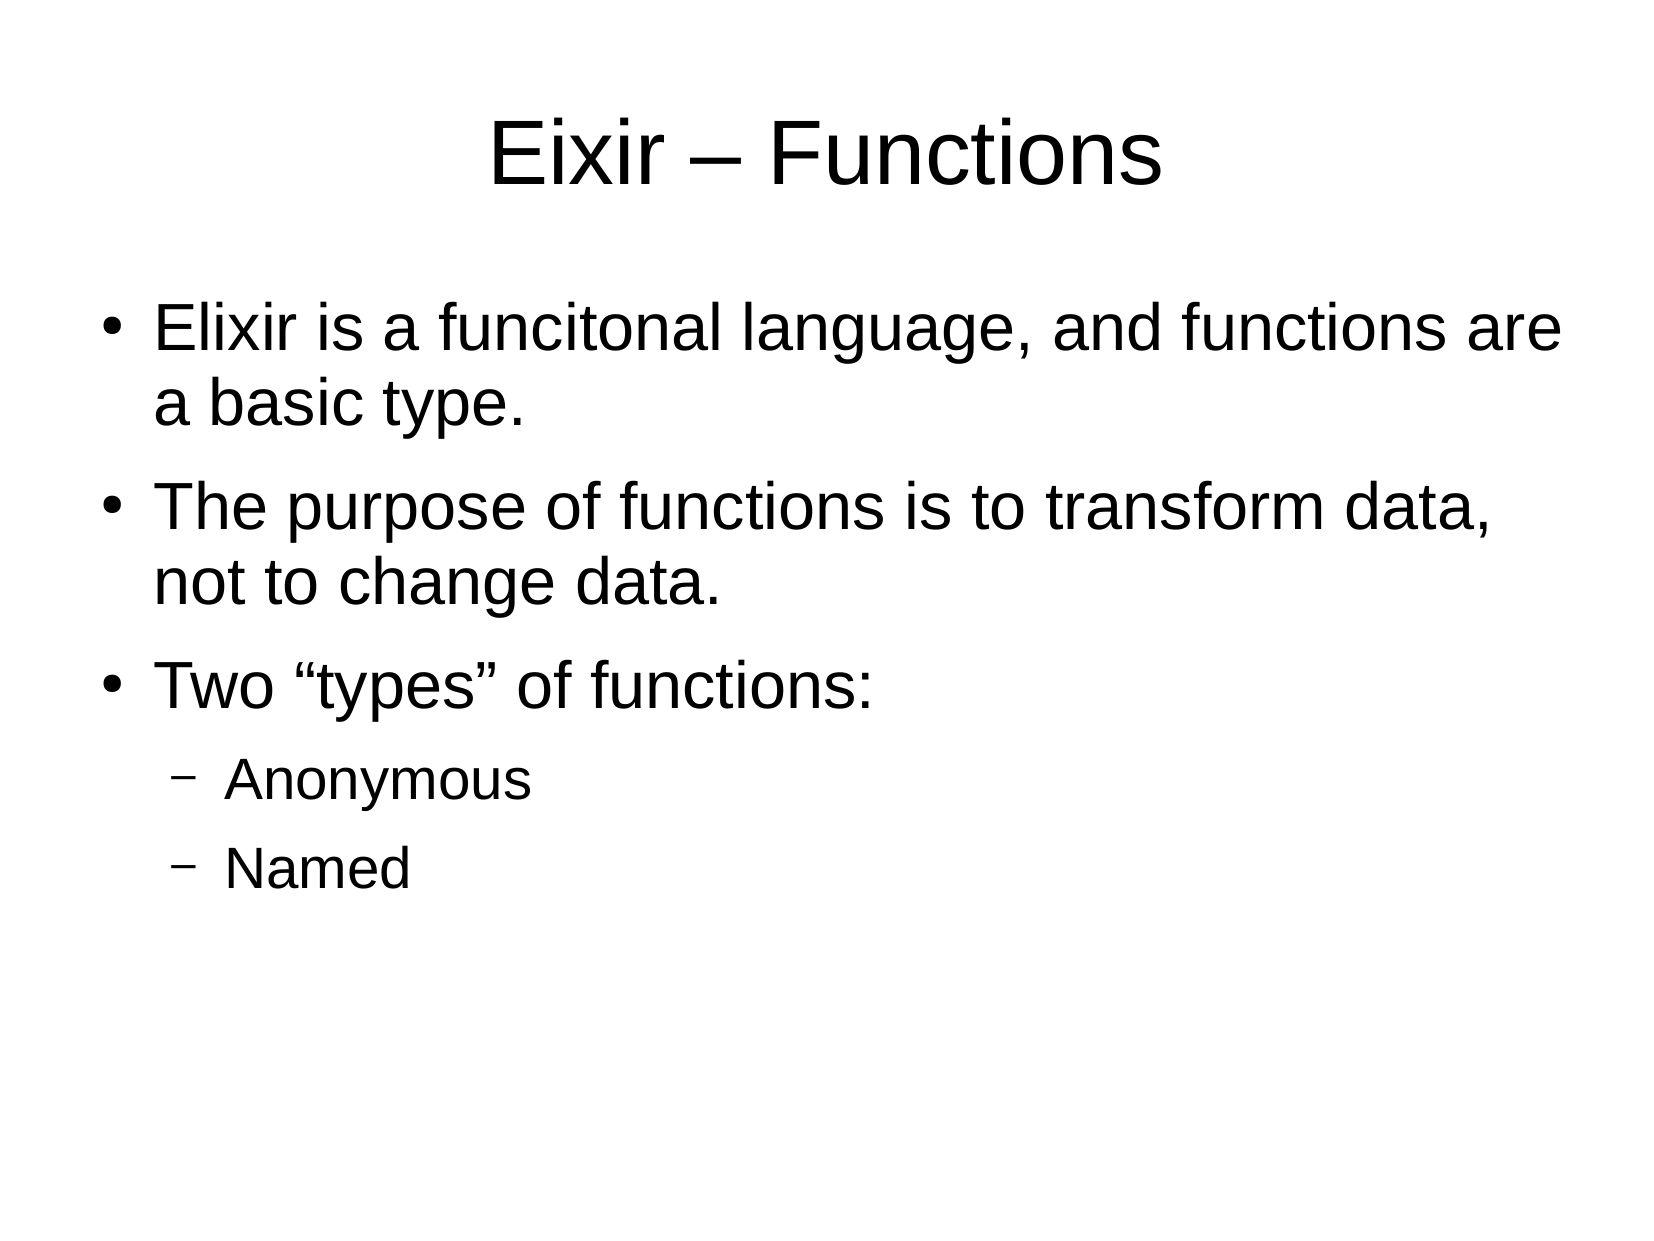

# Eixir – Functions
Elixir is a funcitonal language, and functions are a basic type.
The purpose of functions is to transform data, not to change data.
Two “types” of functions:
Anonymous
Named